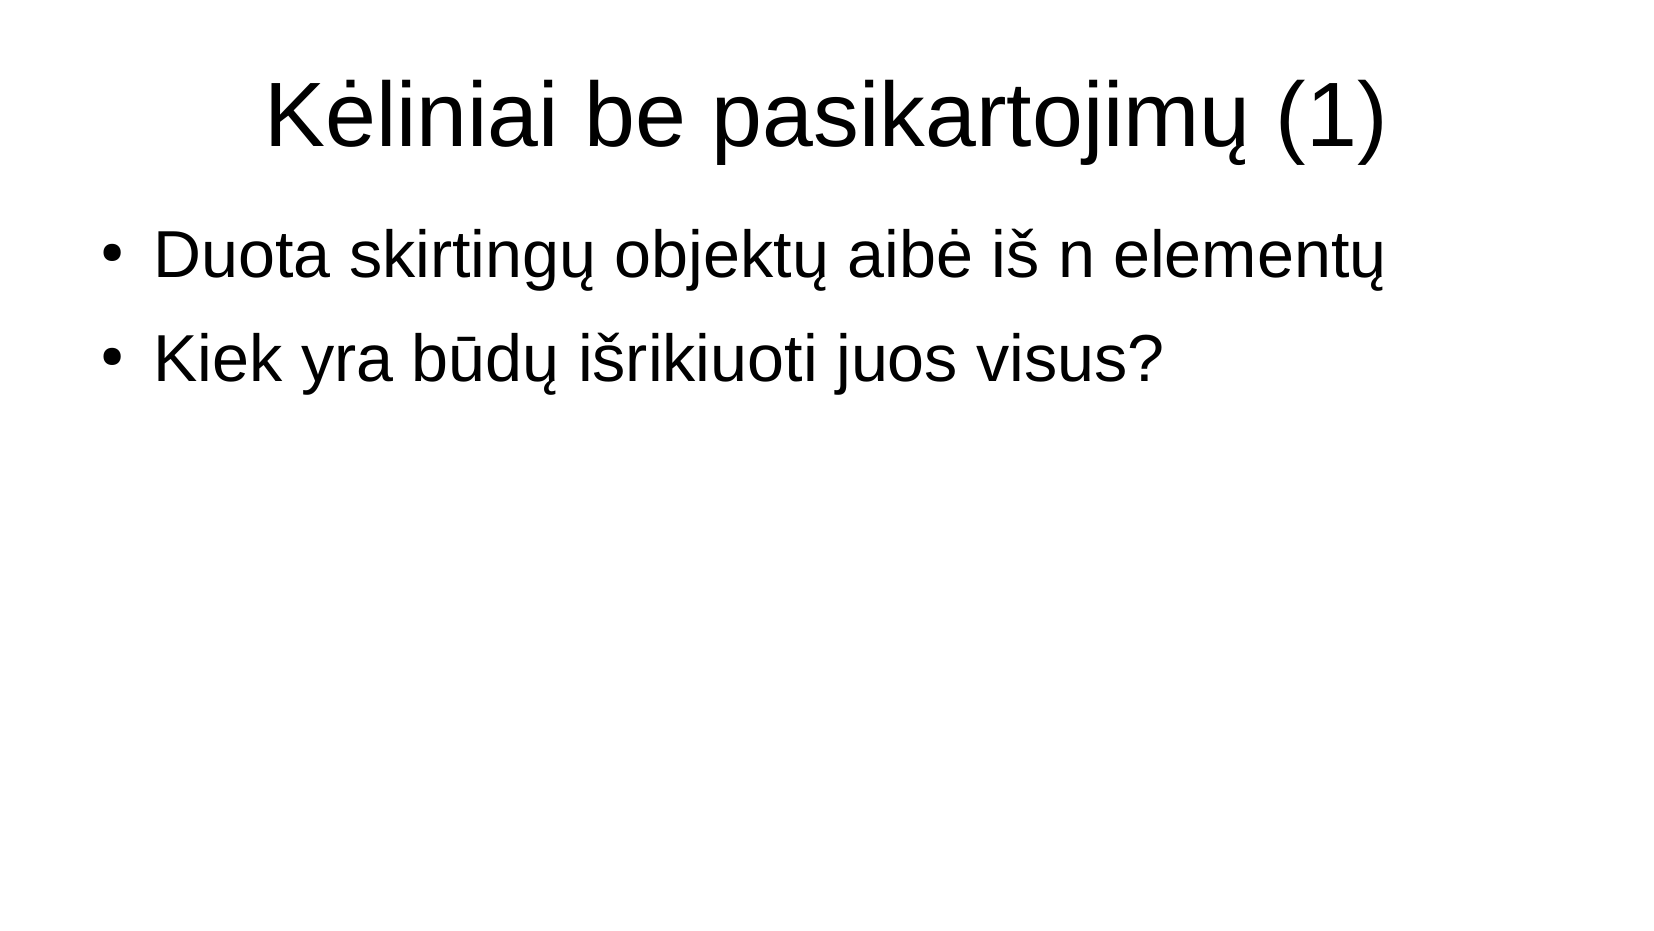

# Kėliniai be pasikartojimų (1)
Duota skirtingų objektų aibė iš n elementų
Kiek yra būdų išrikiuoti juos visus?